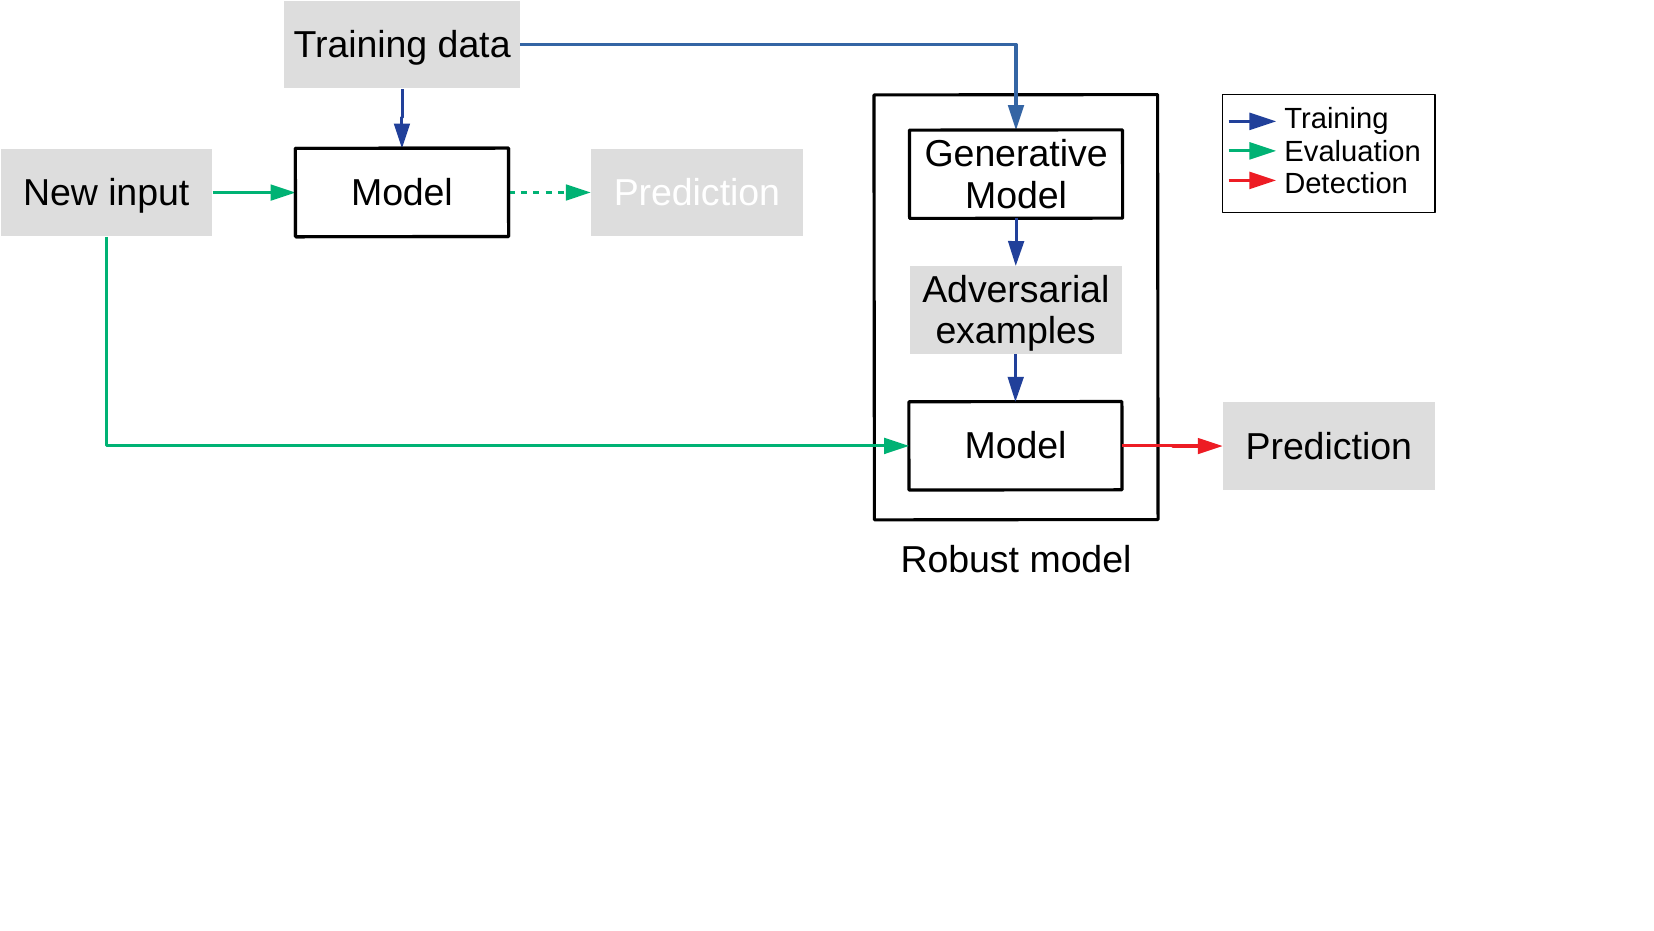

Training data
Training
Evaluation
Detection
Generative
Model
New input
Prediction
Model
Model
Adversarial
examples
Model
Prediction
Robust model